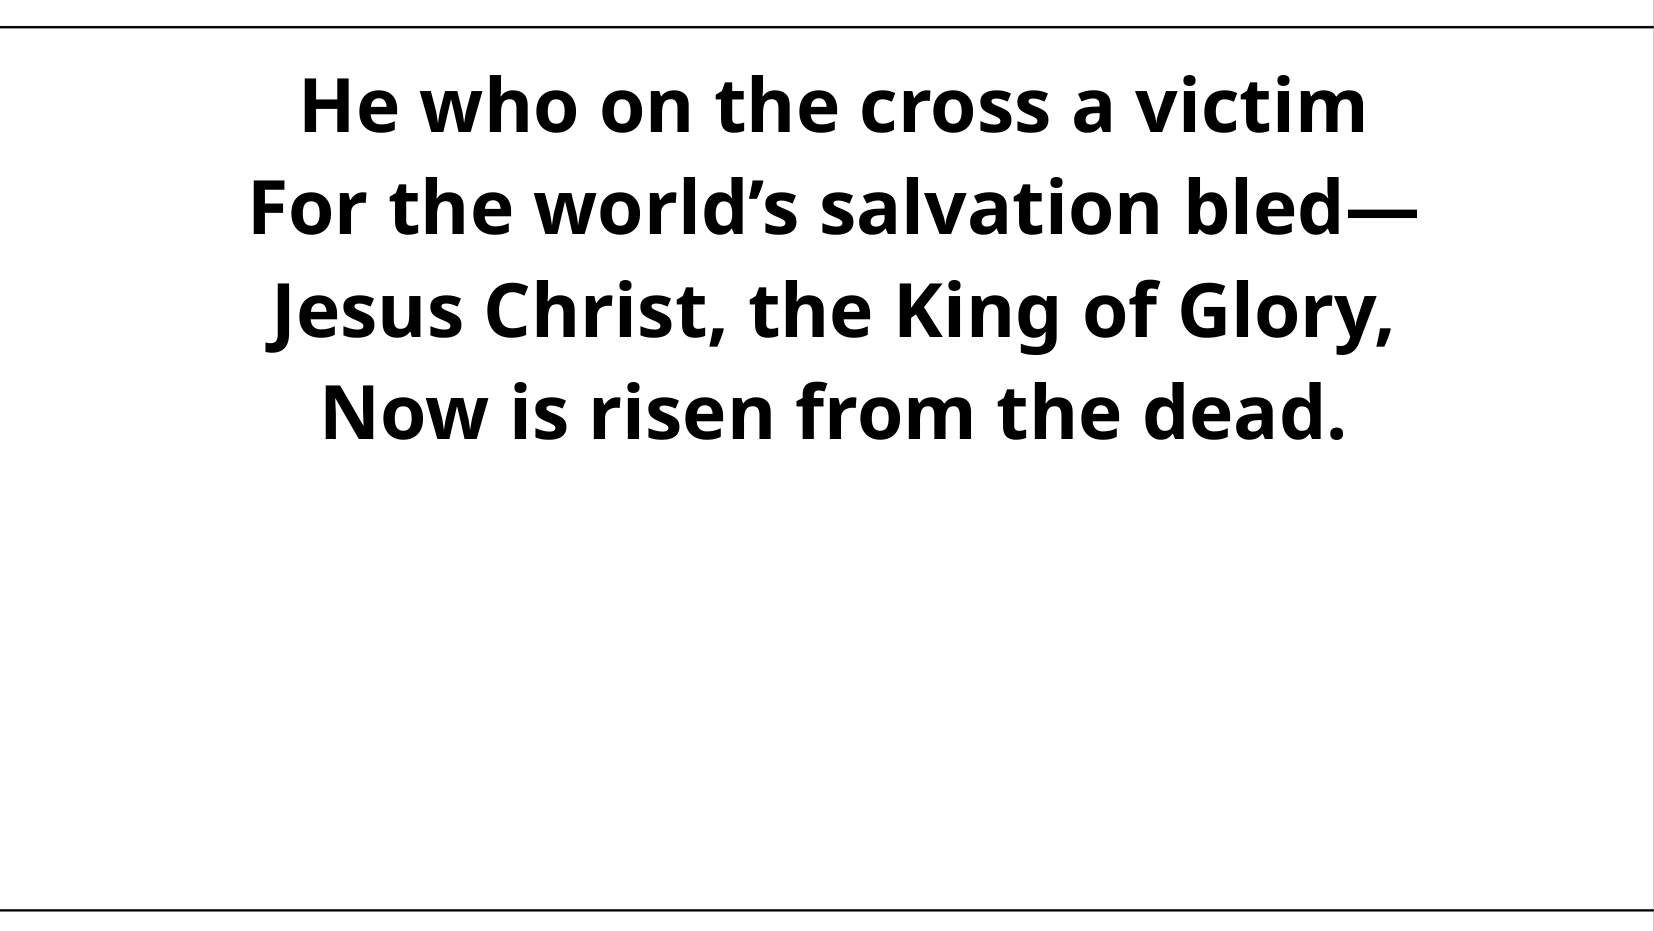

He who on the cross a victim
For the world’s salvation bled—
Jesus Christ, the King of Glory,
Now is risen from the dead.